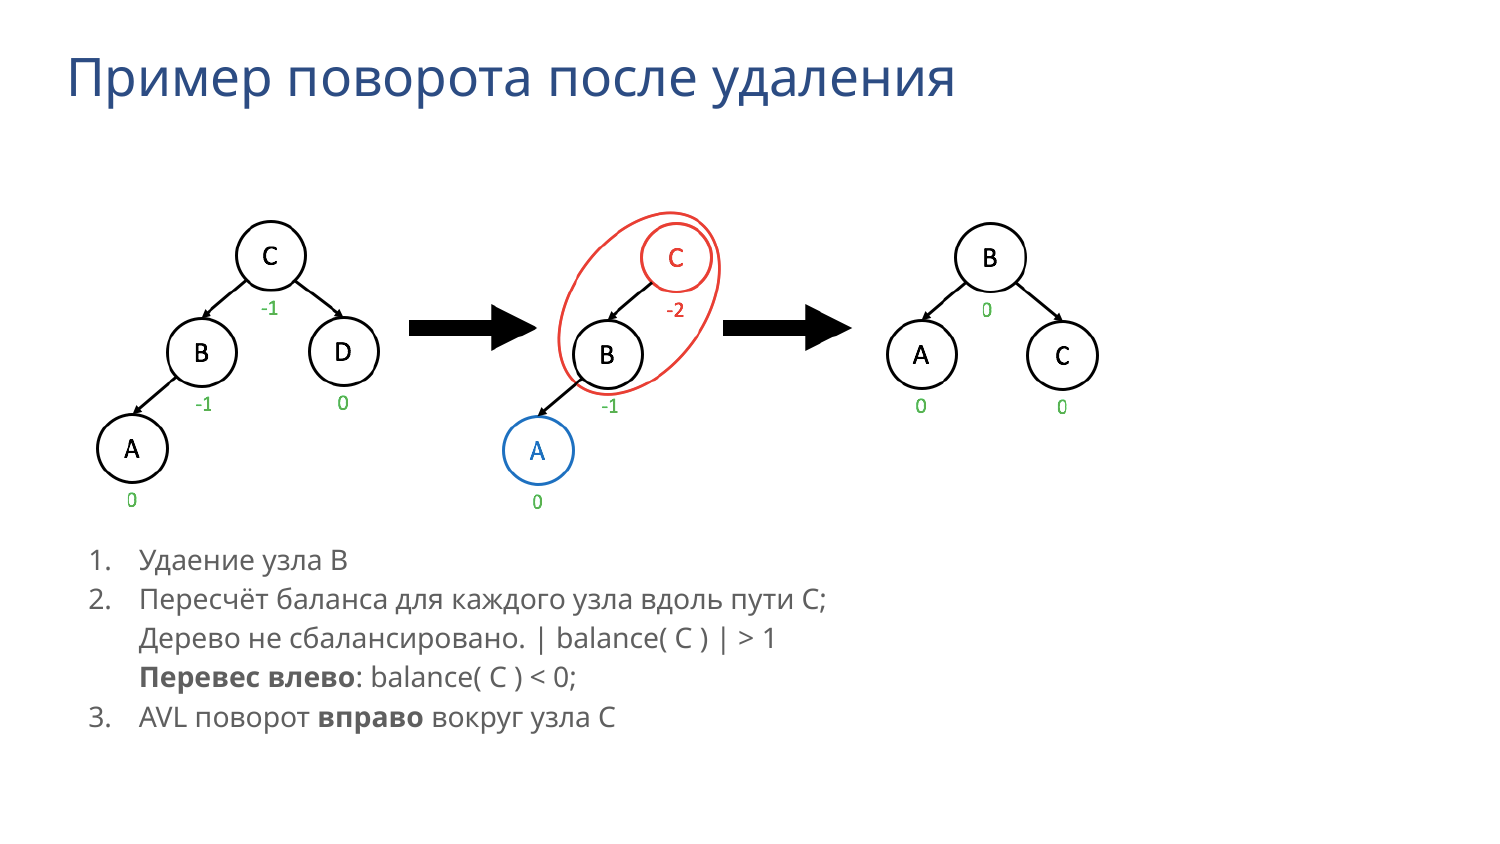

# Пример поворота после удаления
Удаение узла В
Пересчёт баланса для каждого узла вдоль пути С;
Дерево не сбалансировано. | balance( C ) | > 1
Перевес влево: balance( C ) < 0;
AVL поворот вправо вокруг узла С